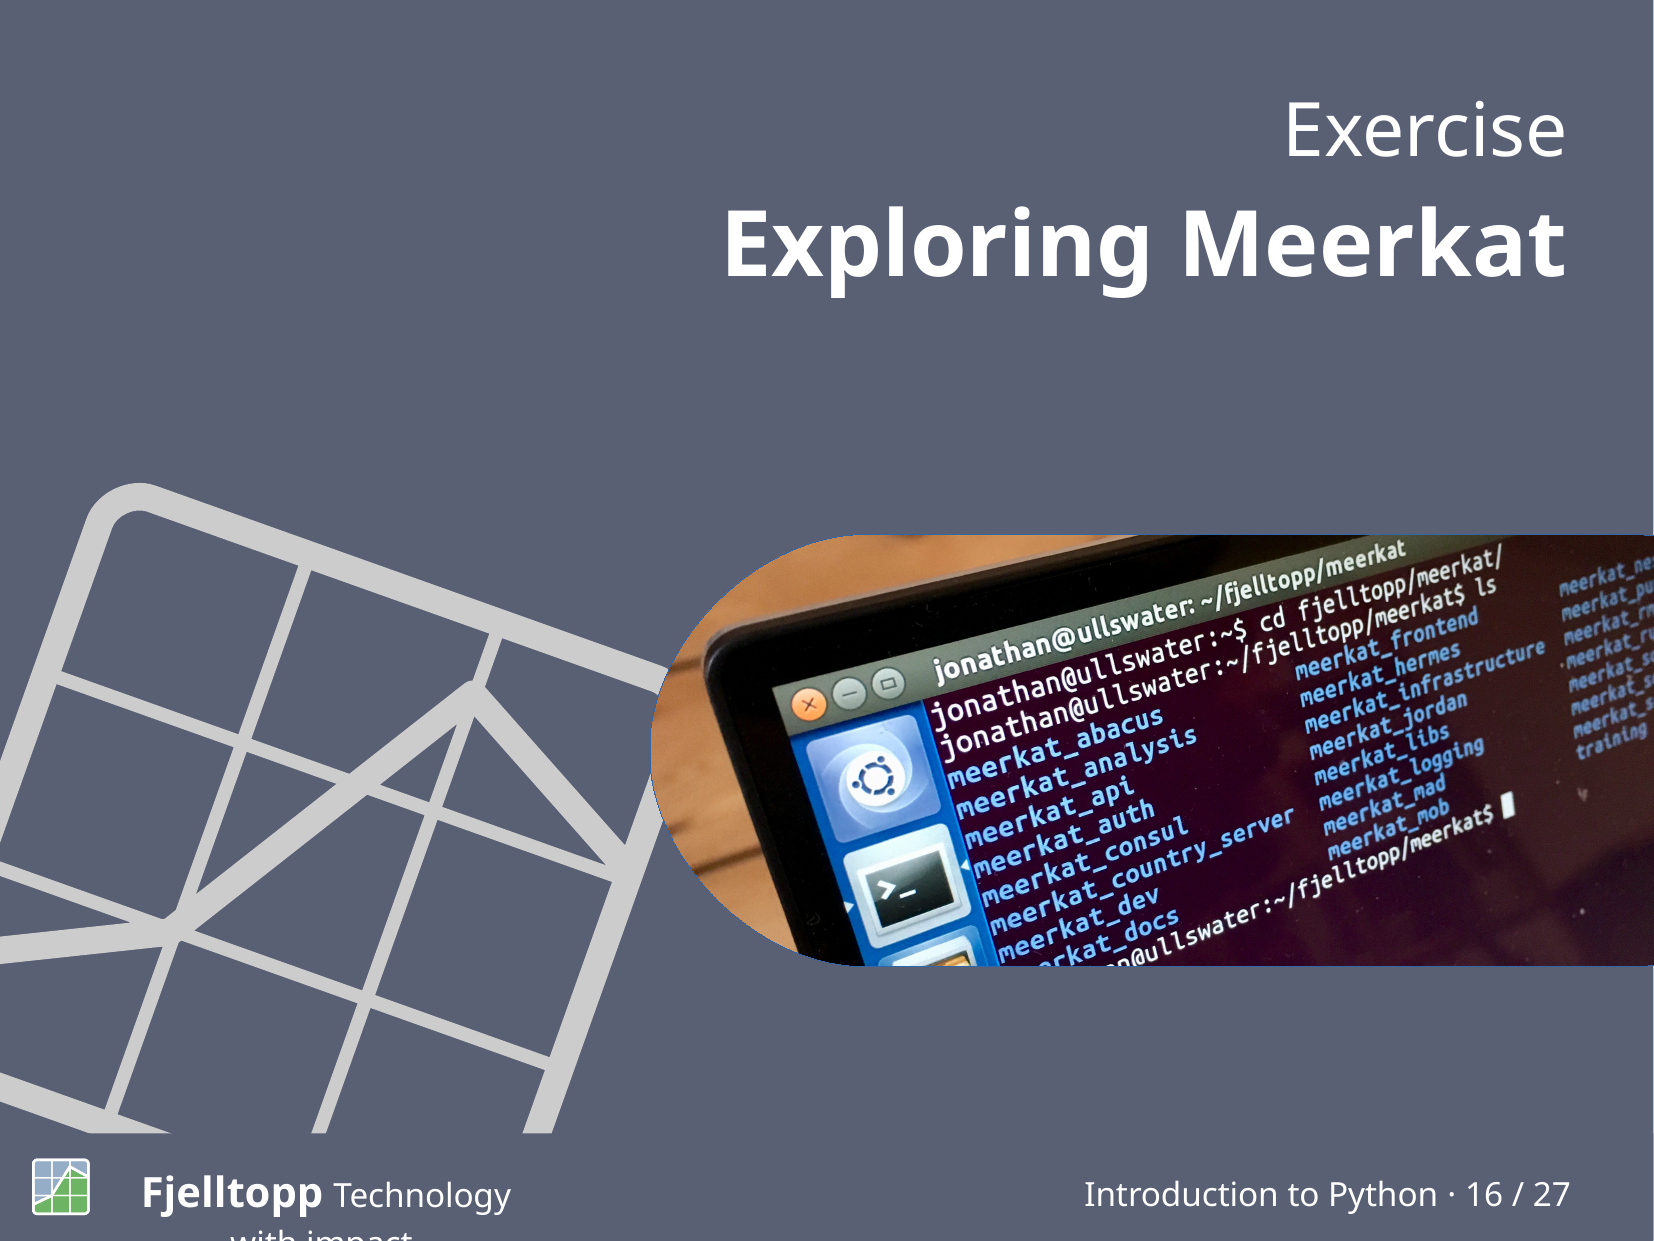

# Exercise Exploring Meerkat
Fjelltopp Technology with impact.
<footer> · / 27